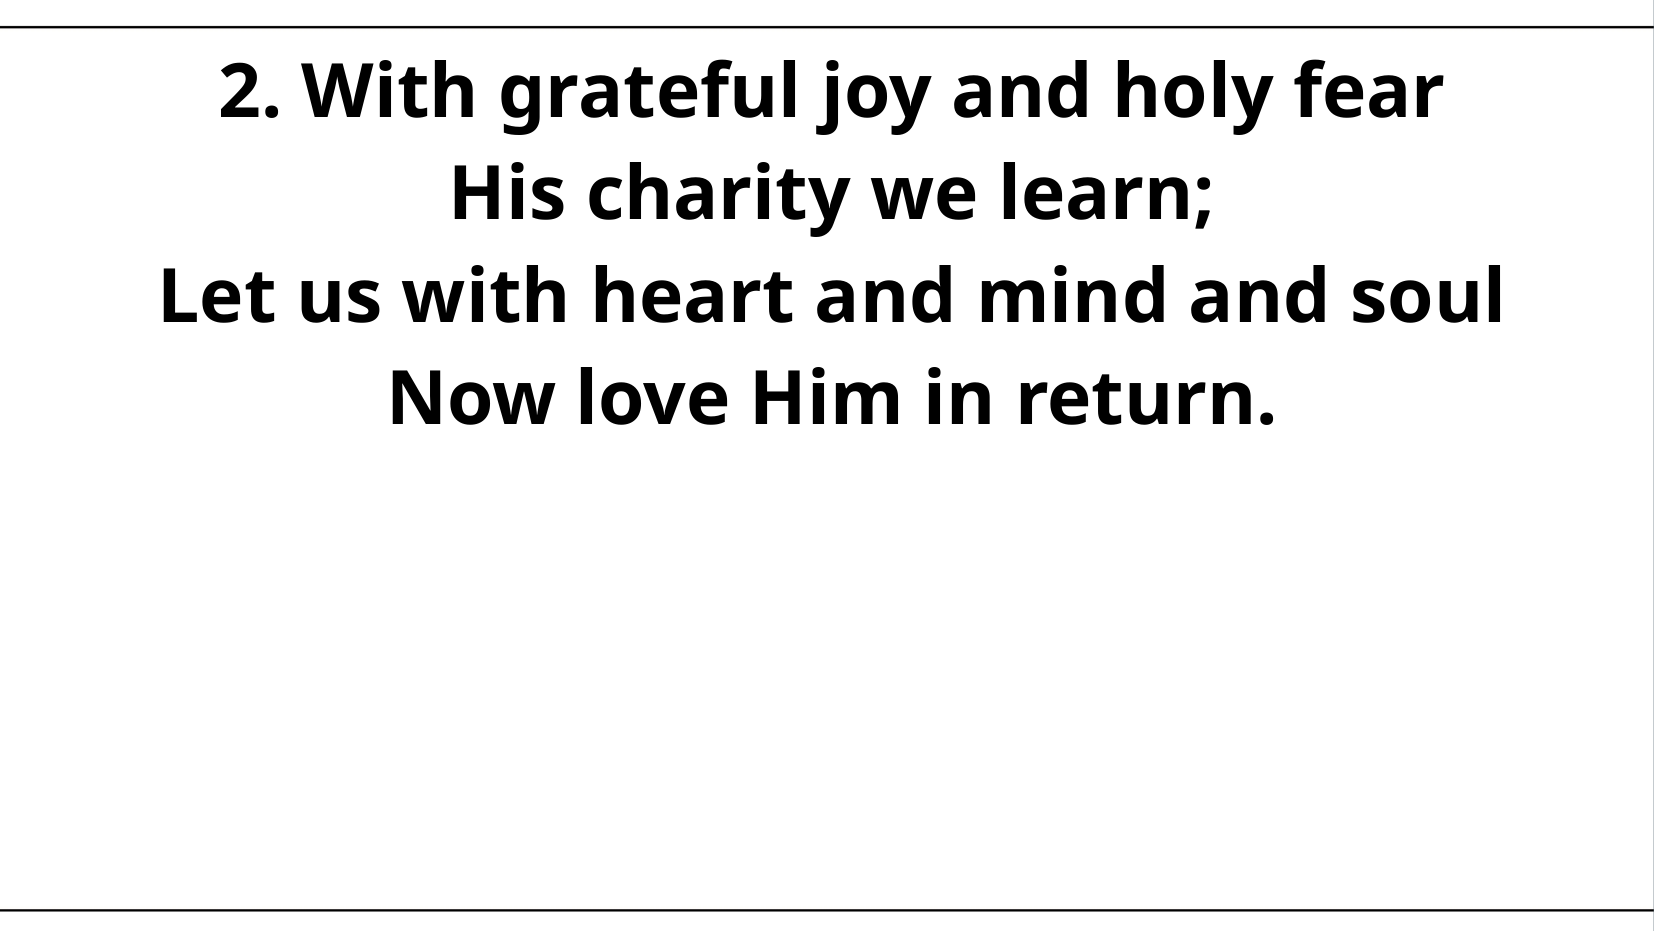

2. With grateful joy and holy fear
His charity we learn;
Let us with heart and mind and soul
Now love Him in return.